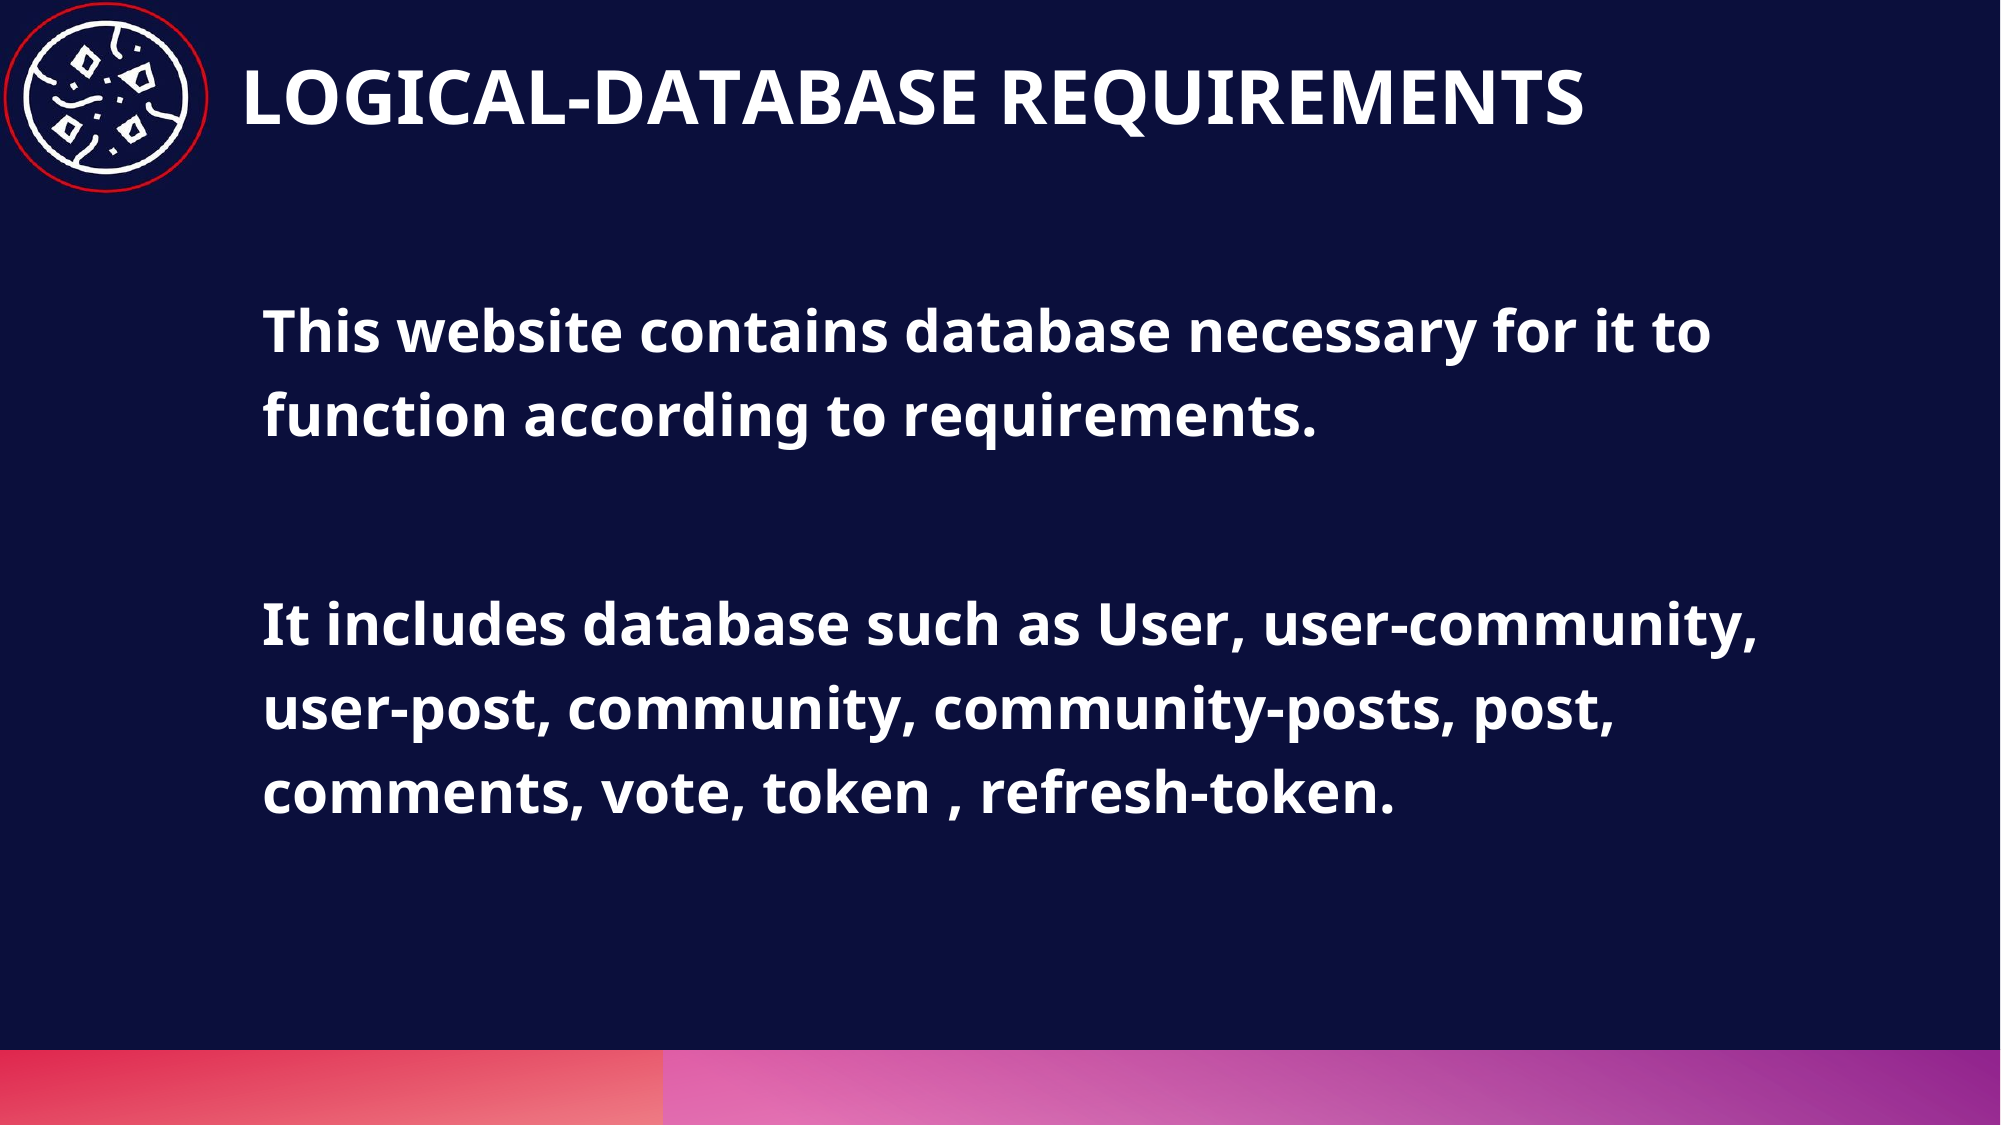

# LOGICAL-DATABASE REQUIREMENTS
This website contains database necessary for it to function according to requirements.
It includes database such as User, user-community, user-post, community, community-posts, post, comments, vote, token , refresh-token.